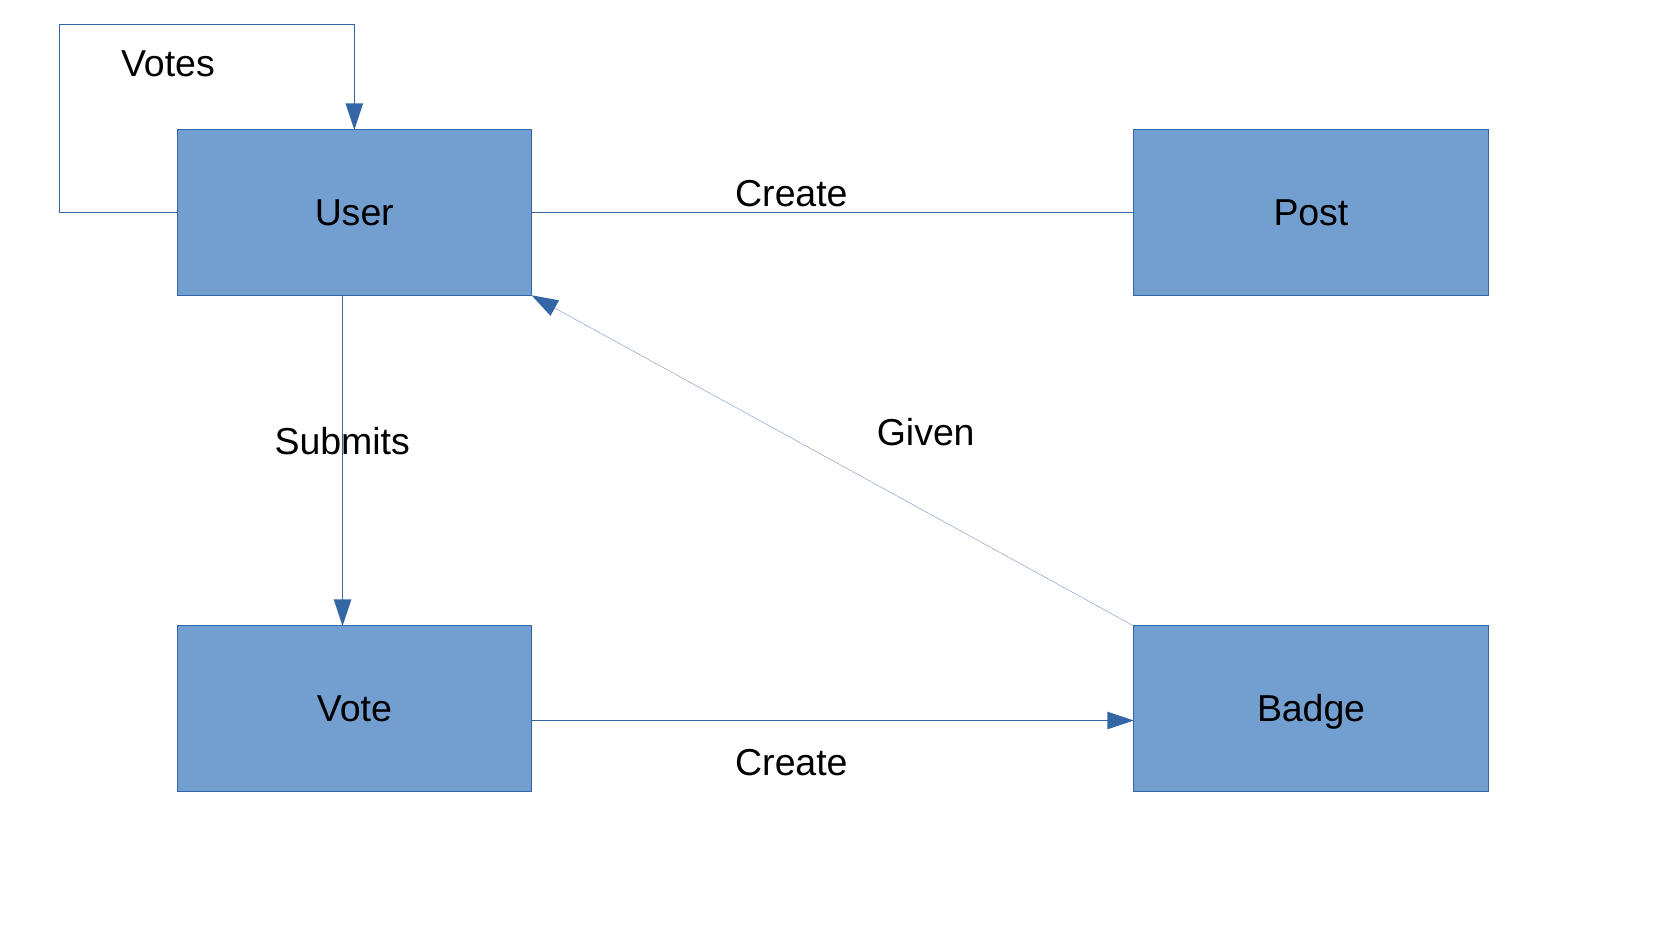

Votes
User
Post
Create
Given
Submits
Vote
Badge
Create